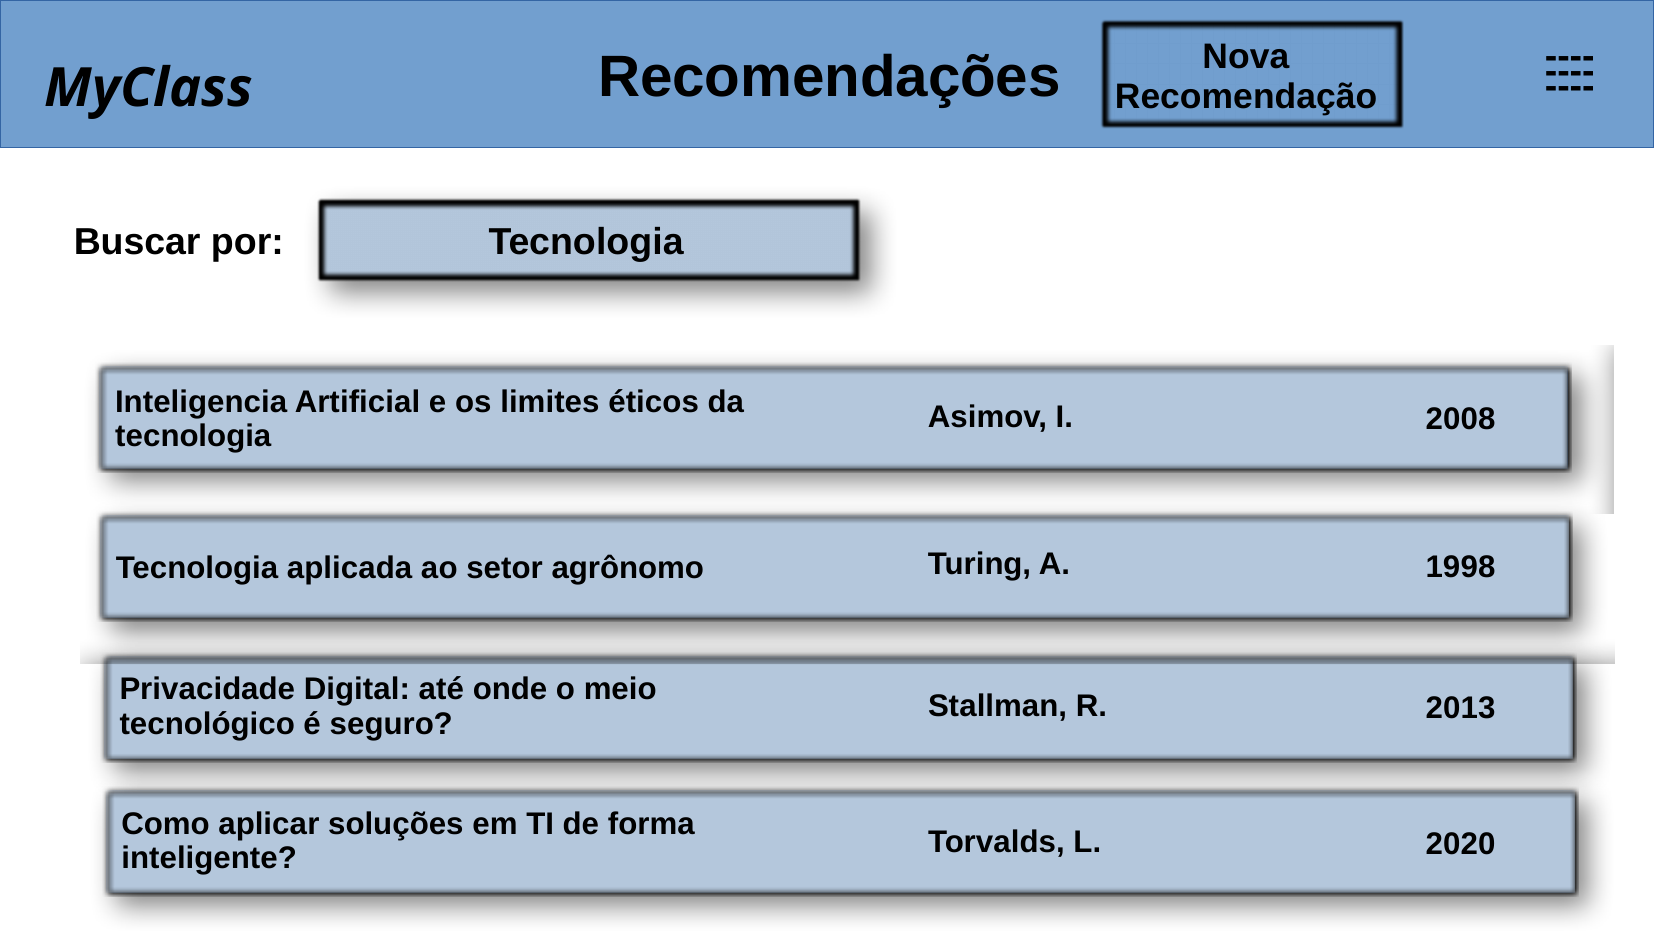

Recomendações
Nova
Recomendação
----
----
----
MyClass
Buscar por:
Tecnologia
Asimov, I.
Inteligencia Artificial e os limites éticos da tecnologia
2008
Turing, A.
1998
Tecnologia aplicada ao setor agrônomo
Stallman, R.
Privacidade Digital: até onde o meio tecnológico é seguro?
2013
Como aplicar soluções em TI de forma inteligente?
Torvalds, L.
2020